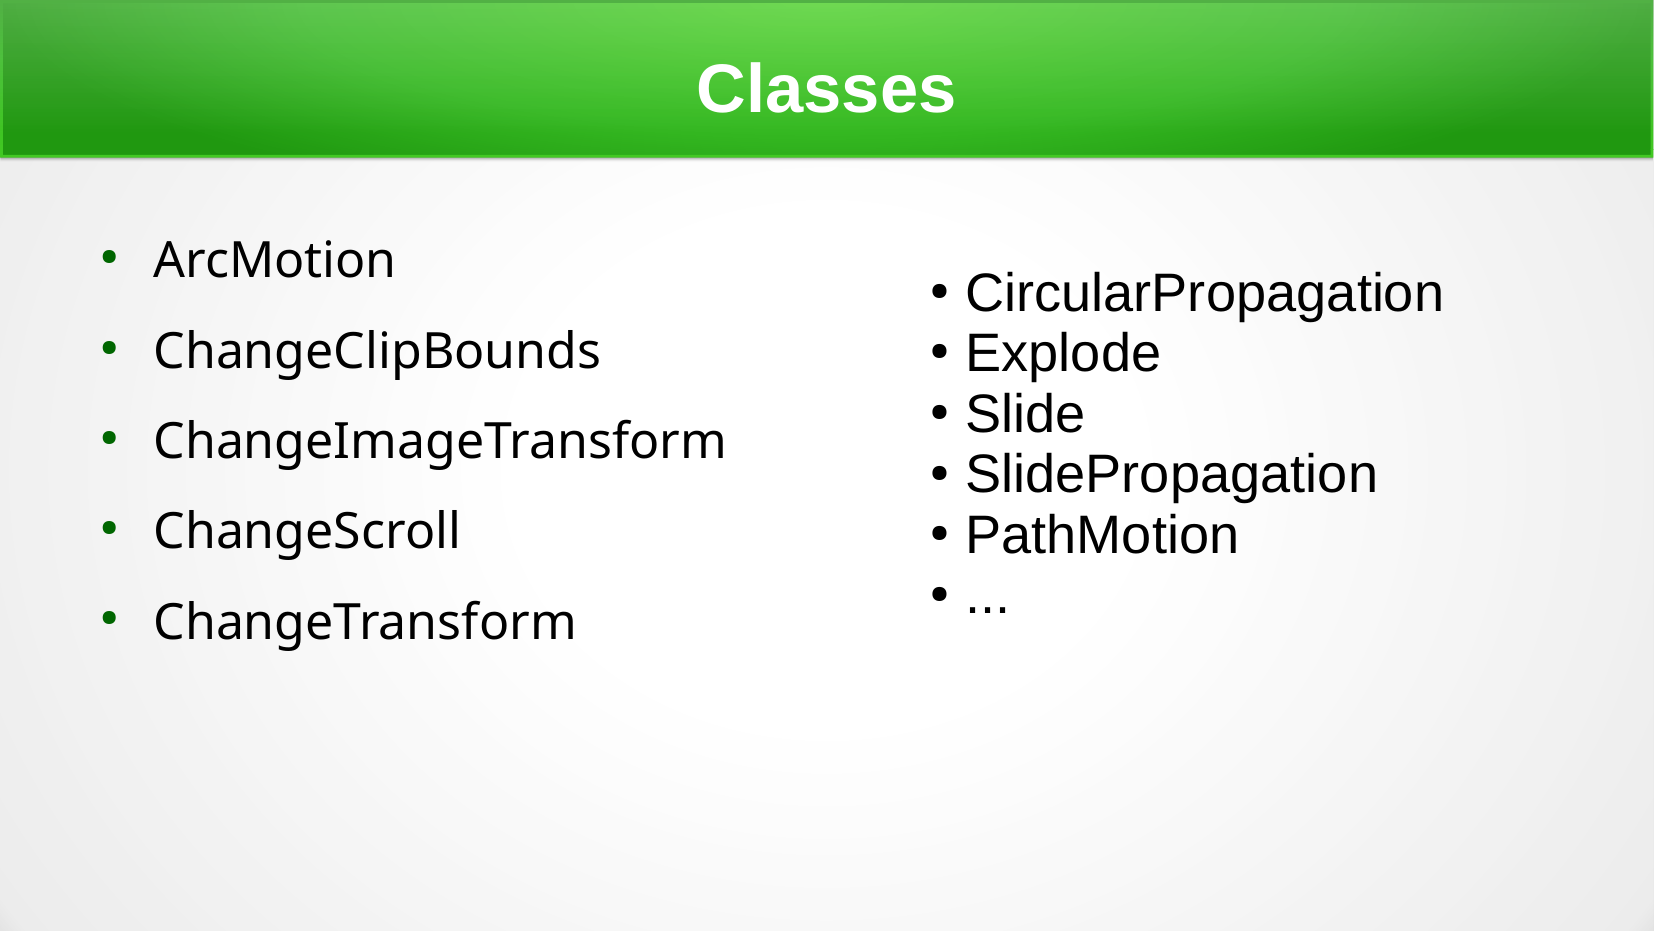

# Classes
ArcMotion
ChangeClipBounds
ChangeImageTransform
ChangeScroll
ChangeTransform
CircularPropagation
Explode
Slide
SlidePropagation
PathMotion
...